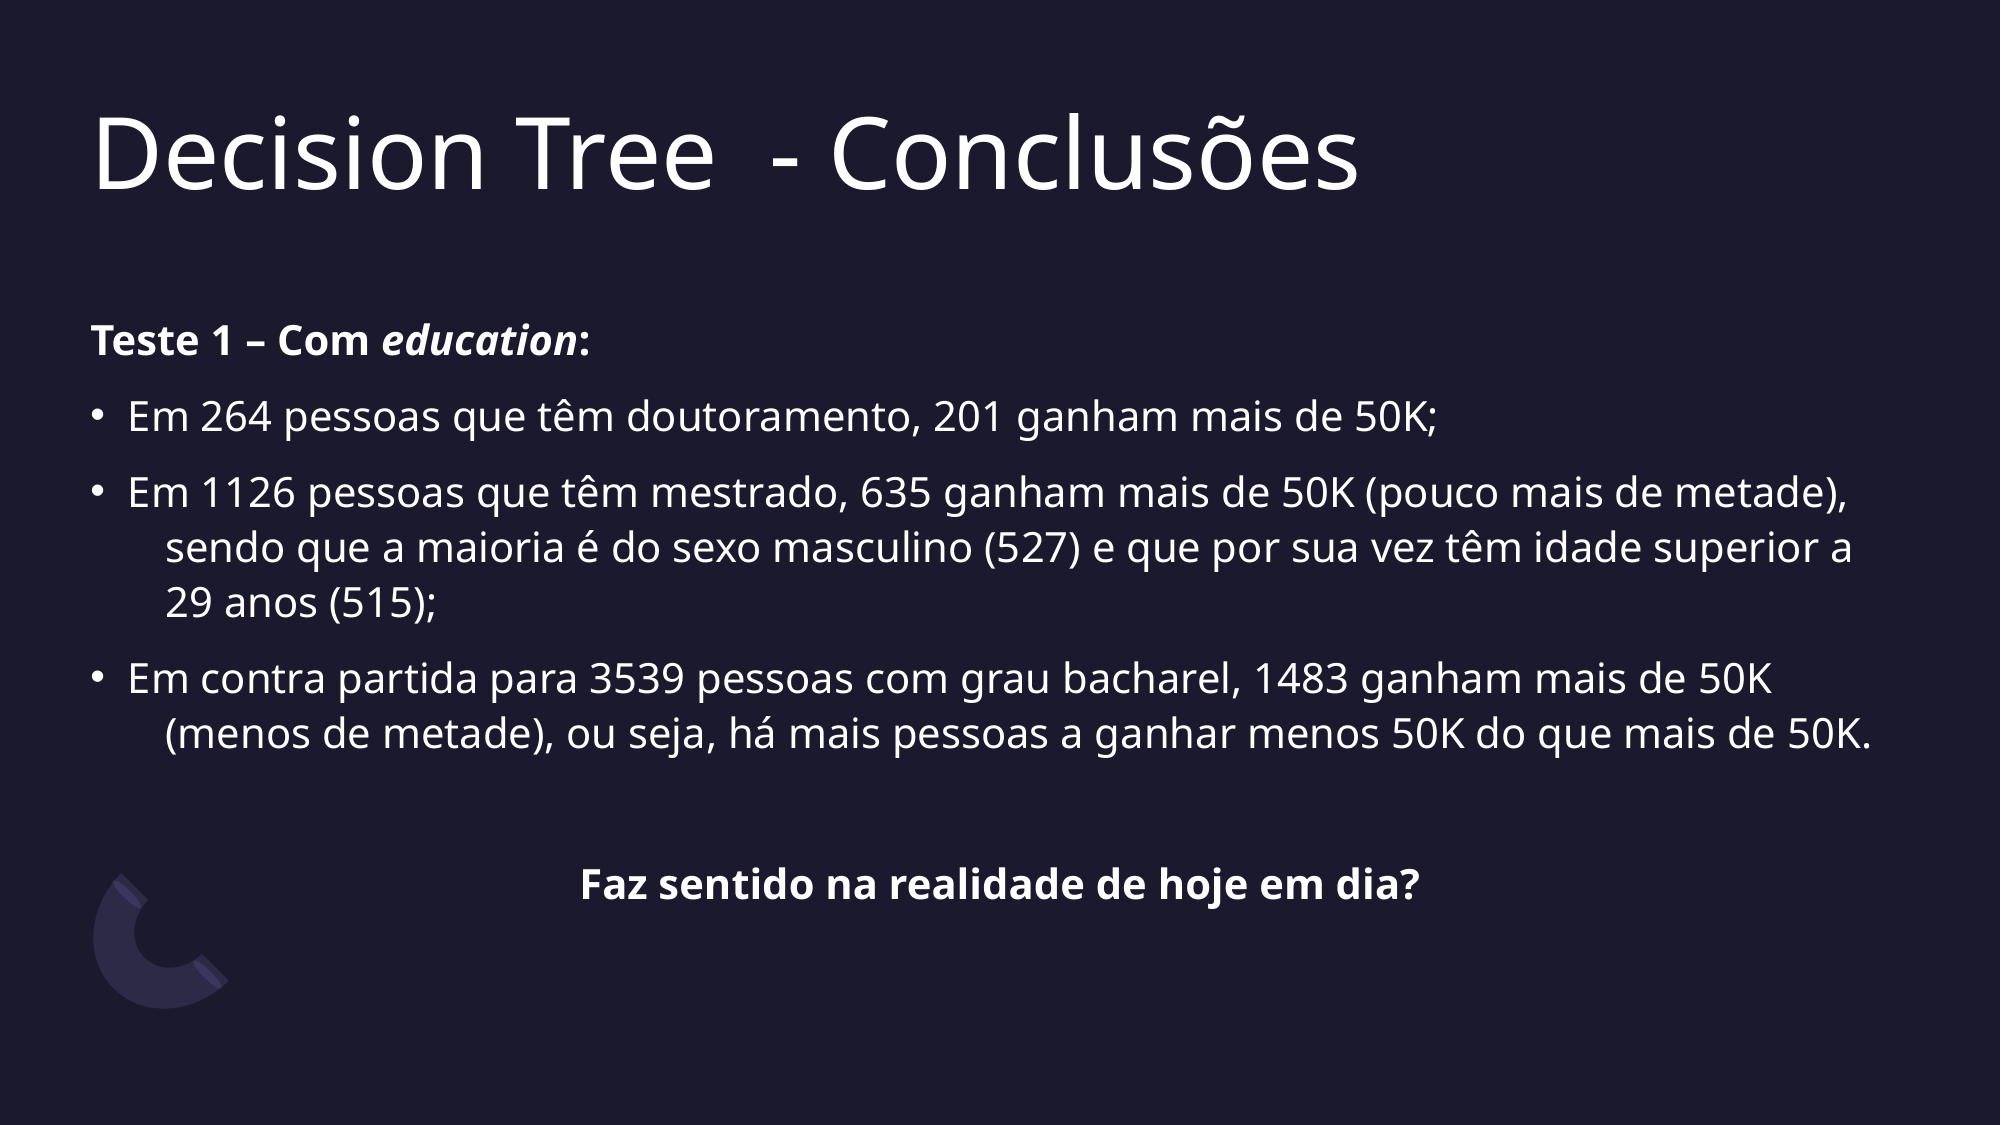

# Decision Tree - Conclusões
Teste 1 – Com education:
Em 264 pessoas que têm doutoramento, 201 ganham mais de 50K;
Em 1126 pessoas que têm mestrado, 635 ganham mais de 50K (pouco mais de metade), sendo que a maioria é do sexo masculino (527) e que por sua vez têm idade superior a 29 anos (515);
Em contra partida para 3539 pessoas com grau bacharel, 1483 ganham mais de 50K (menos de metade), ou seja, há mais pessoas a ganhar menos 50K do que mais de 50K.
Faz sentido na realidade de hoje em dia?